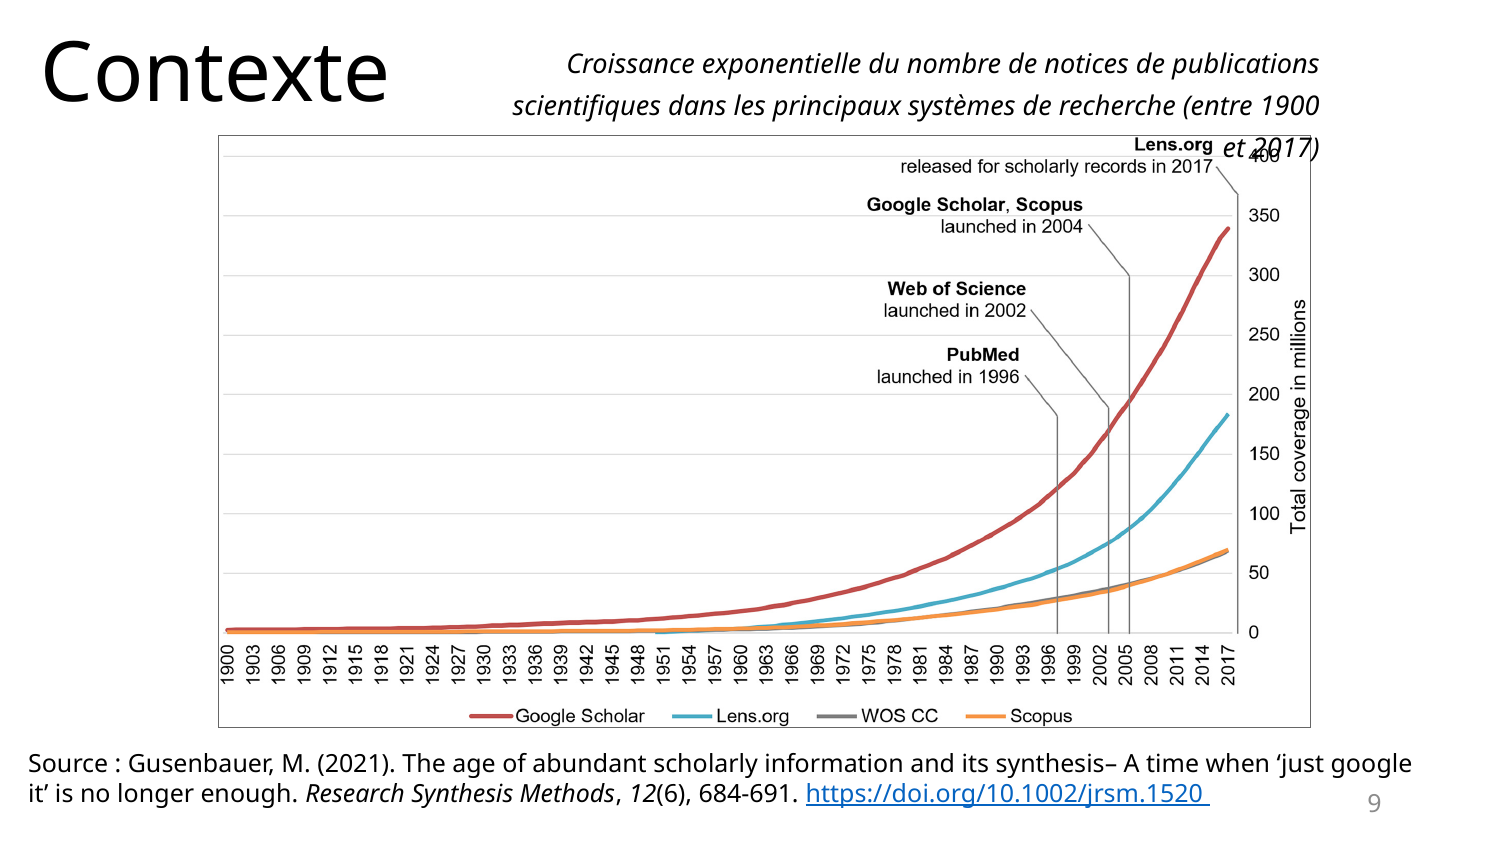

Croissance exponentielle du nombre de notices de publications scientifiques dans les principaux systèmes de recherche (entre 1900 et 2017)
# Contexte
Source : Gusenbauer, M. (2021). The age of abundant scholarly information and its synthesis– A time when ‘just google it’ is no longer enough. Research Synthesis Methods, 12(6), 684‑691. https://doi.org/10.1002/jrsm.1520
9